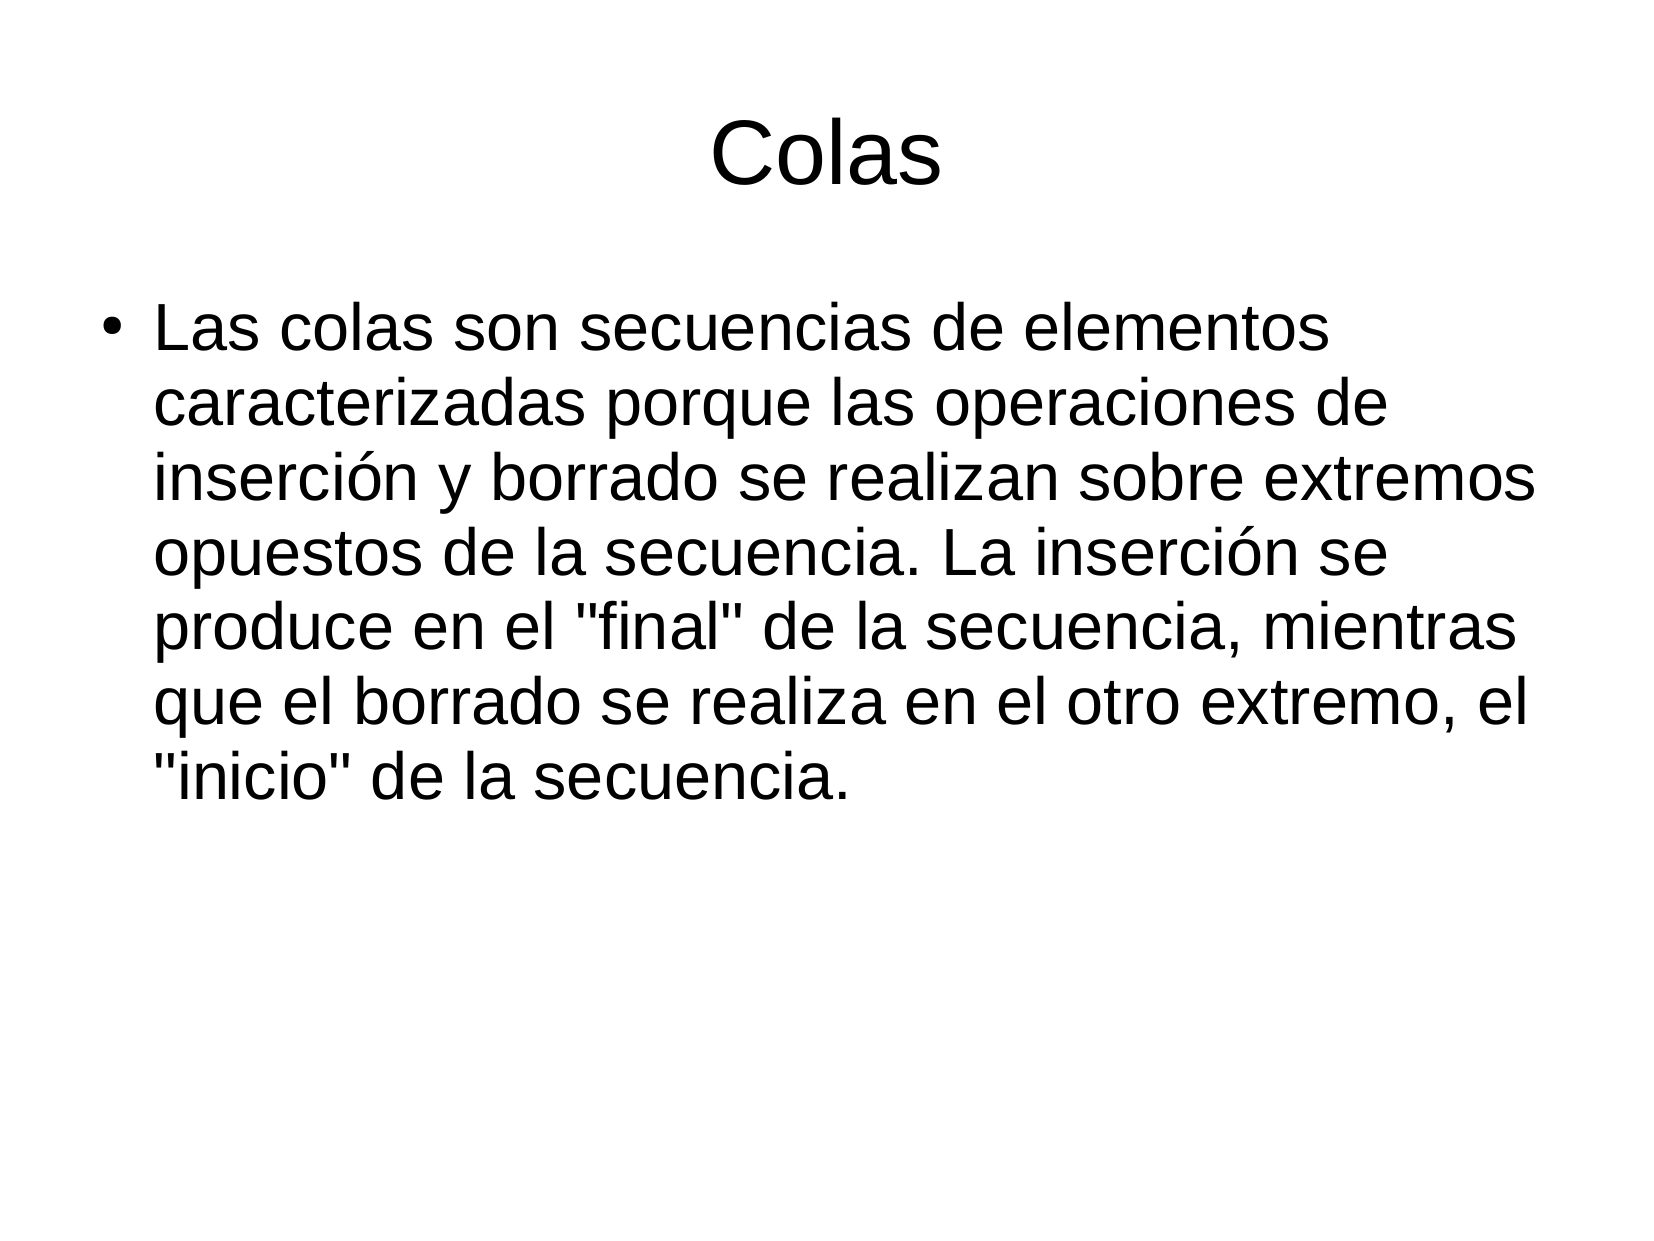

# Colas
Las colas son secuencias de elementos caracterizadas porque las operaciones de inserción y borrado se realizan sobre extremos opuestos de la secuencia. La inserción se produce en el "final" de la secuencia, mientras que el borrado se realiza en el otro extremo, el "inicio" de la secuencia.